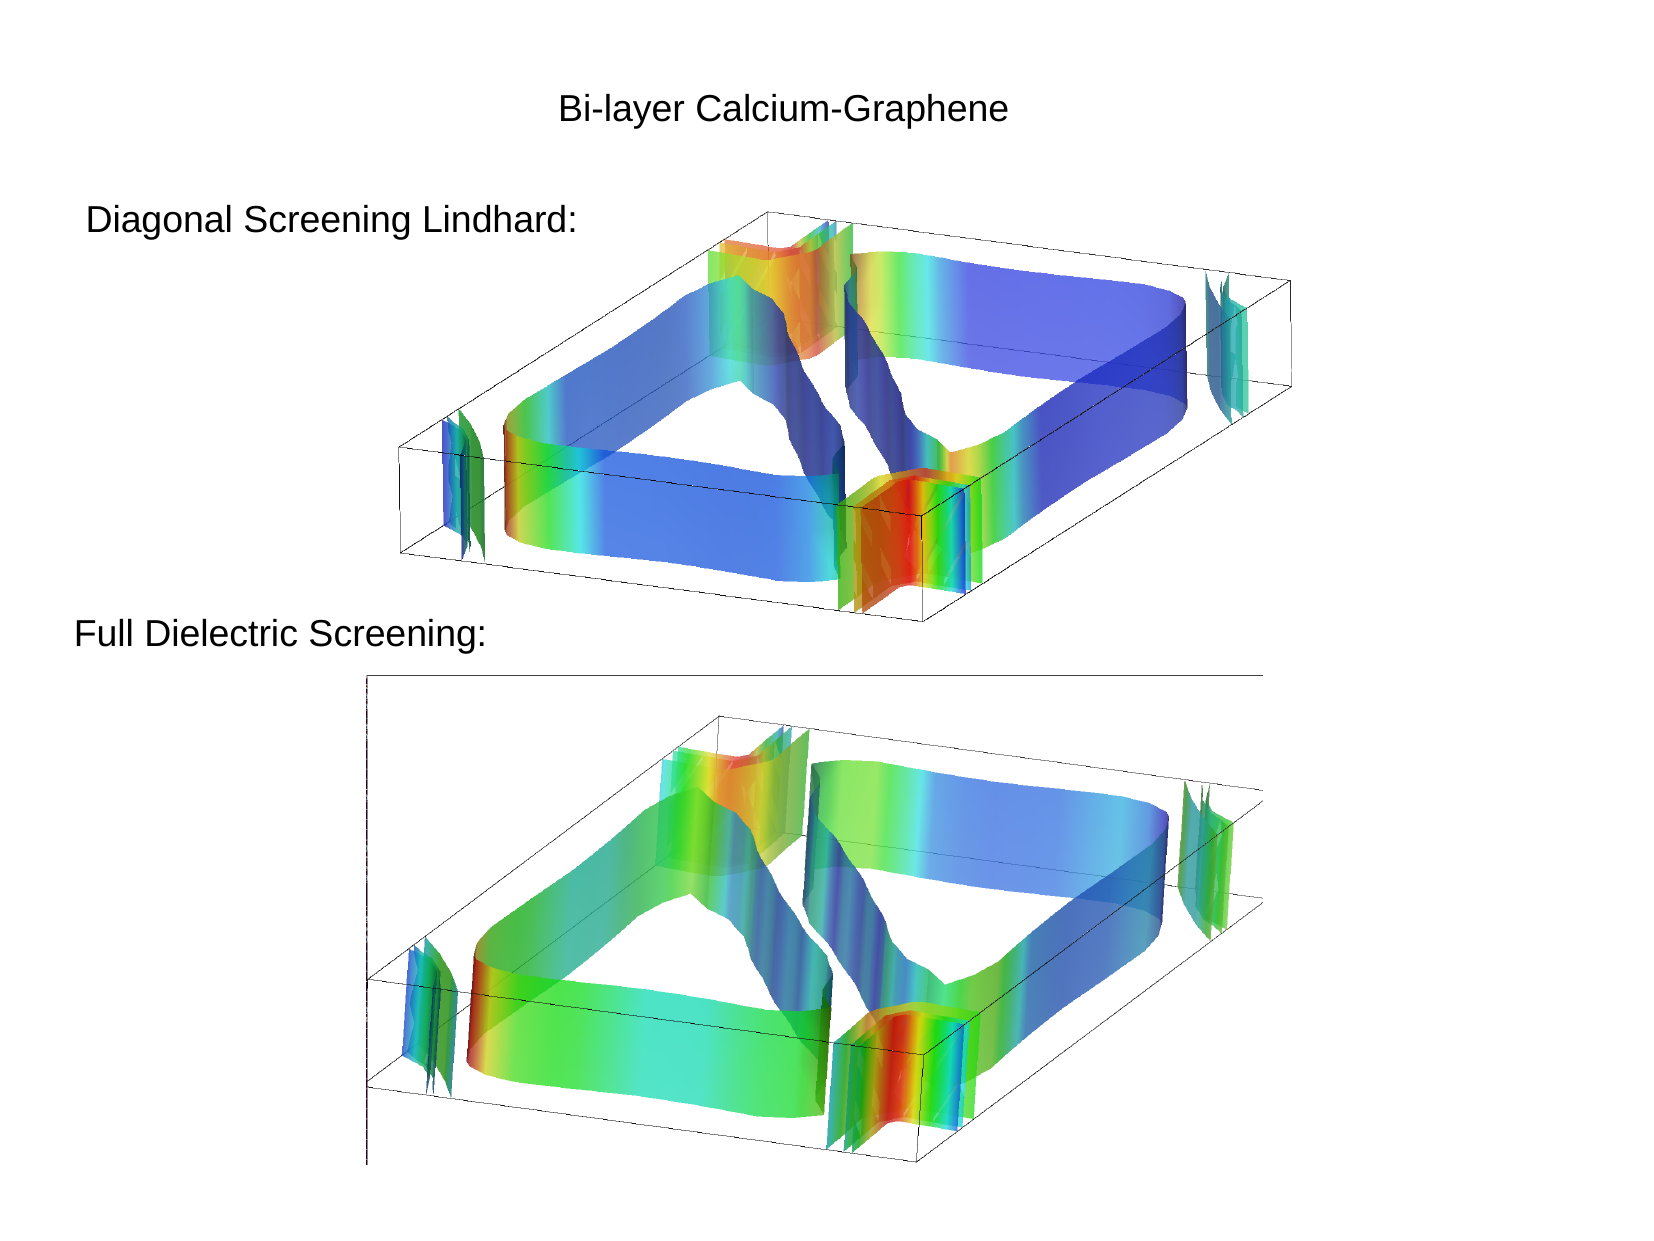

Bi-layer Calcium-Graphene
Diagonal Screening Lindhard:
Full Dielectric Screening: